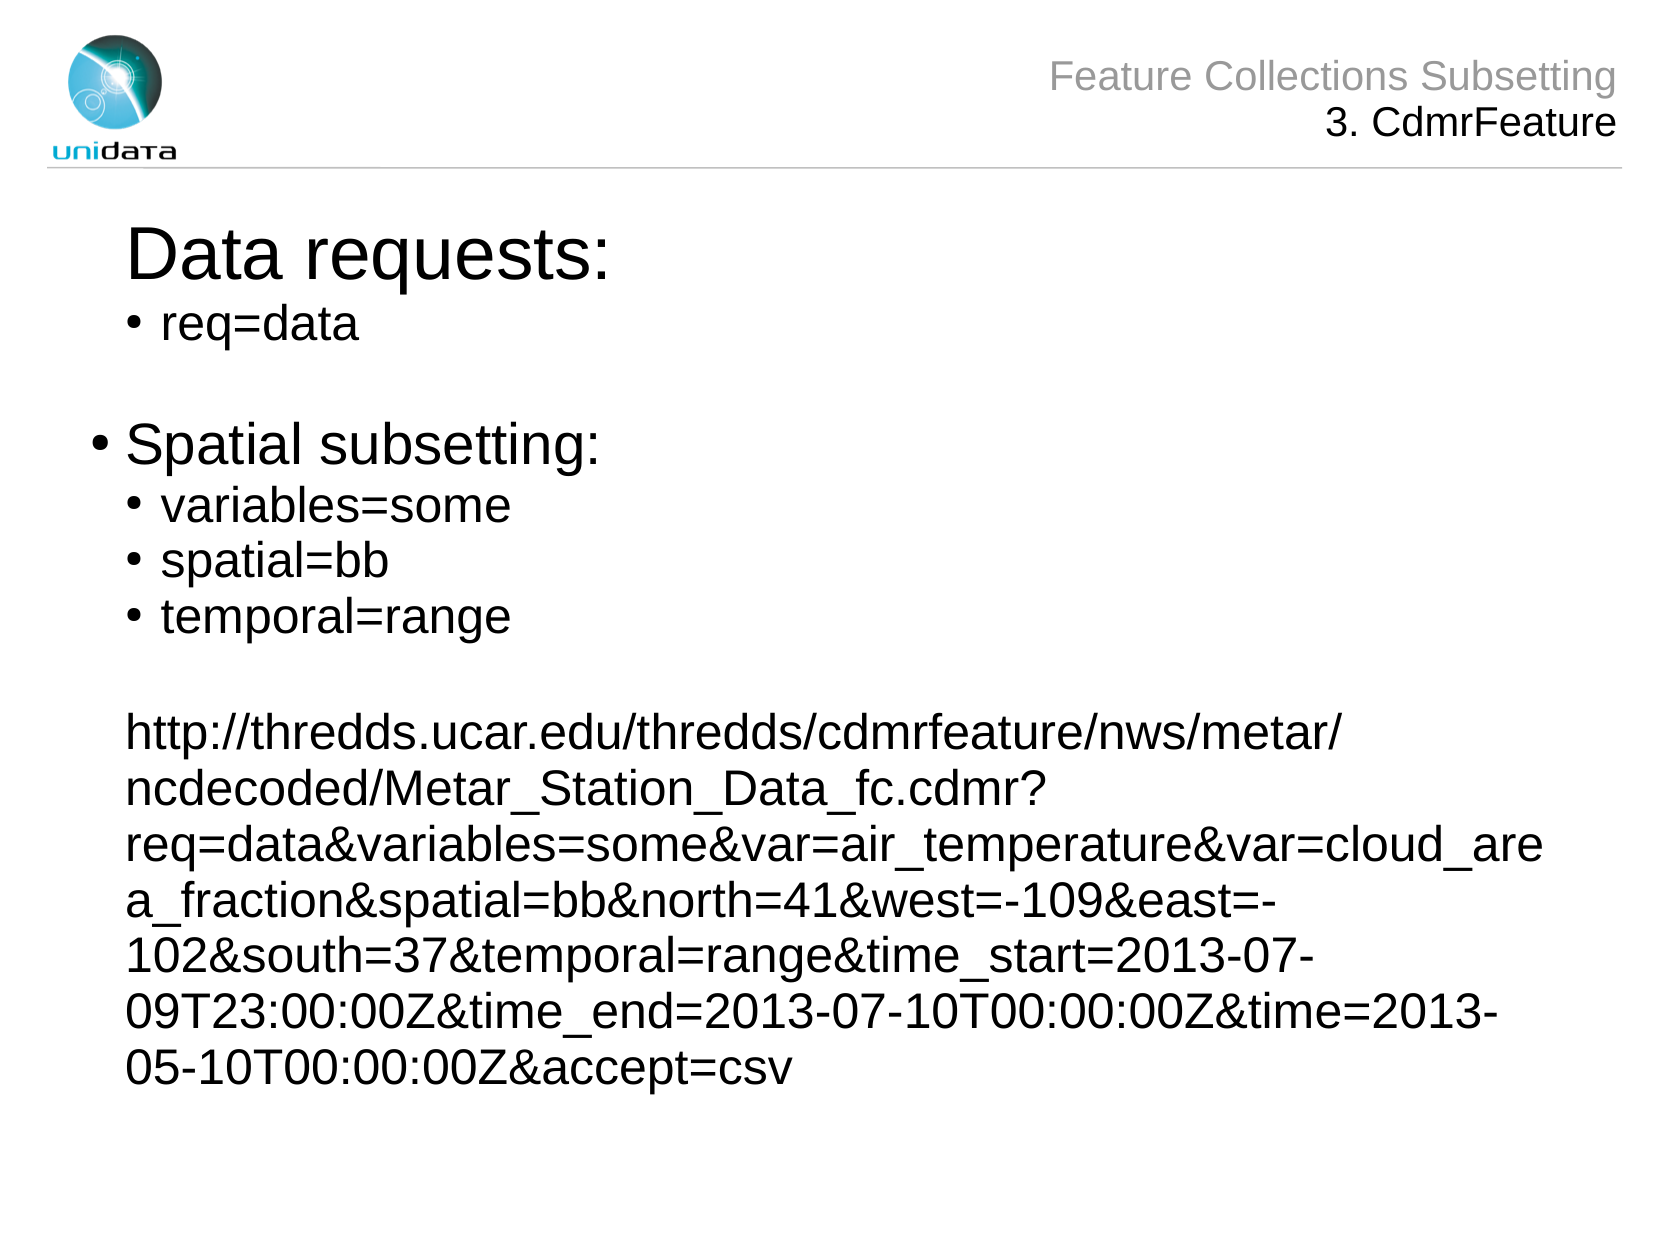

Feature Collections Subsetting
3. CdmrFeature
Data requests:
req=data
Spatial subsetting:
variables=some
spatial=bb
temporal=range
http://thredds.ucar.edu/thredds/cdmrfeature/nws/metar/ncdecoded/Metar_Station_Data_fc.cdmr?req=data&variables=some&var=air_temperature&var=cloud_area_fraction&spatial=bb&north=41&west=-109&east=-102&south=37&temporal=range&time_start=2013-07-09T23:00:00Z&time_end=2013-07-10T00:00:00Z&time=2013-05-10T00:00:00Z&accept=csv